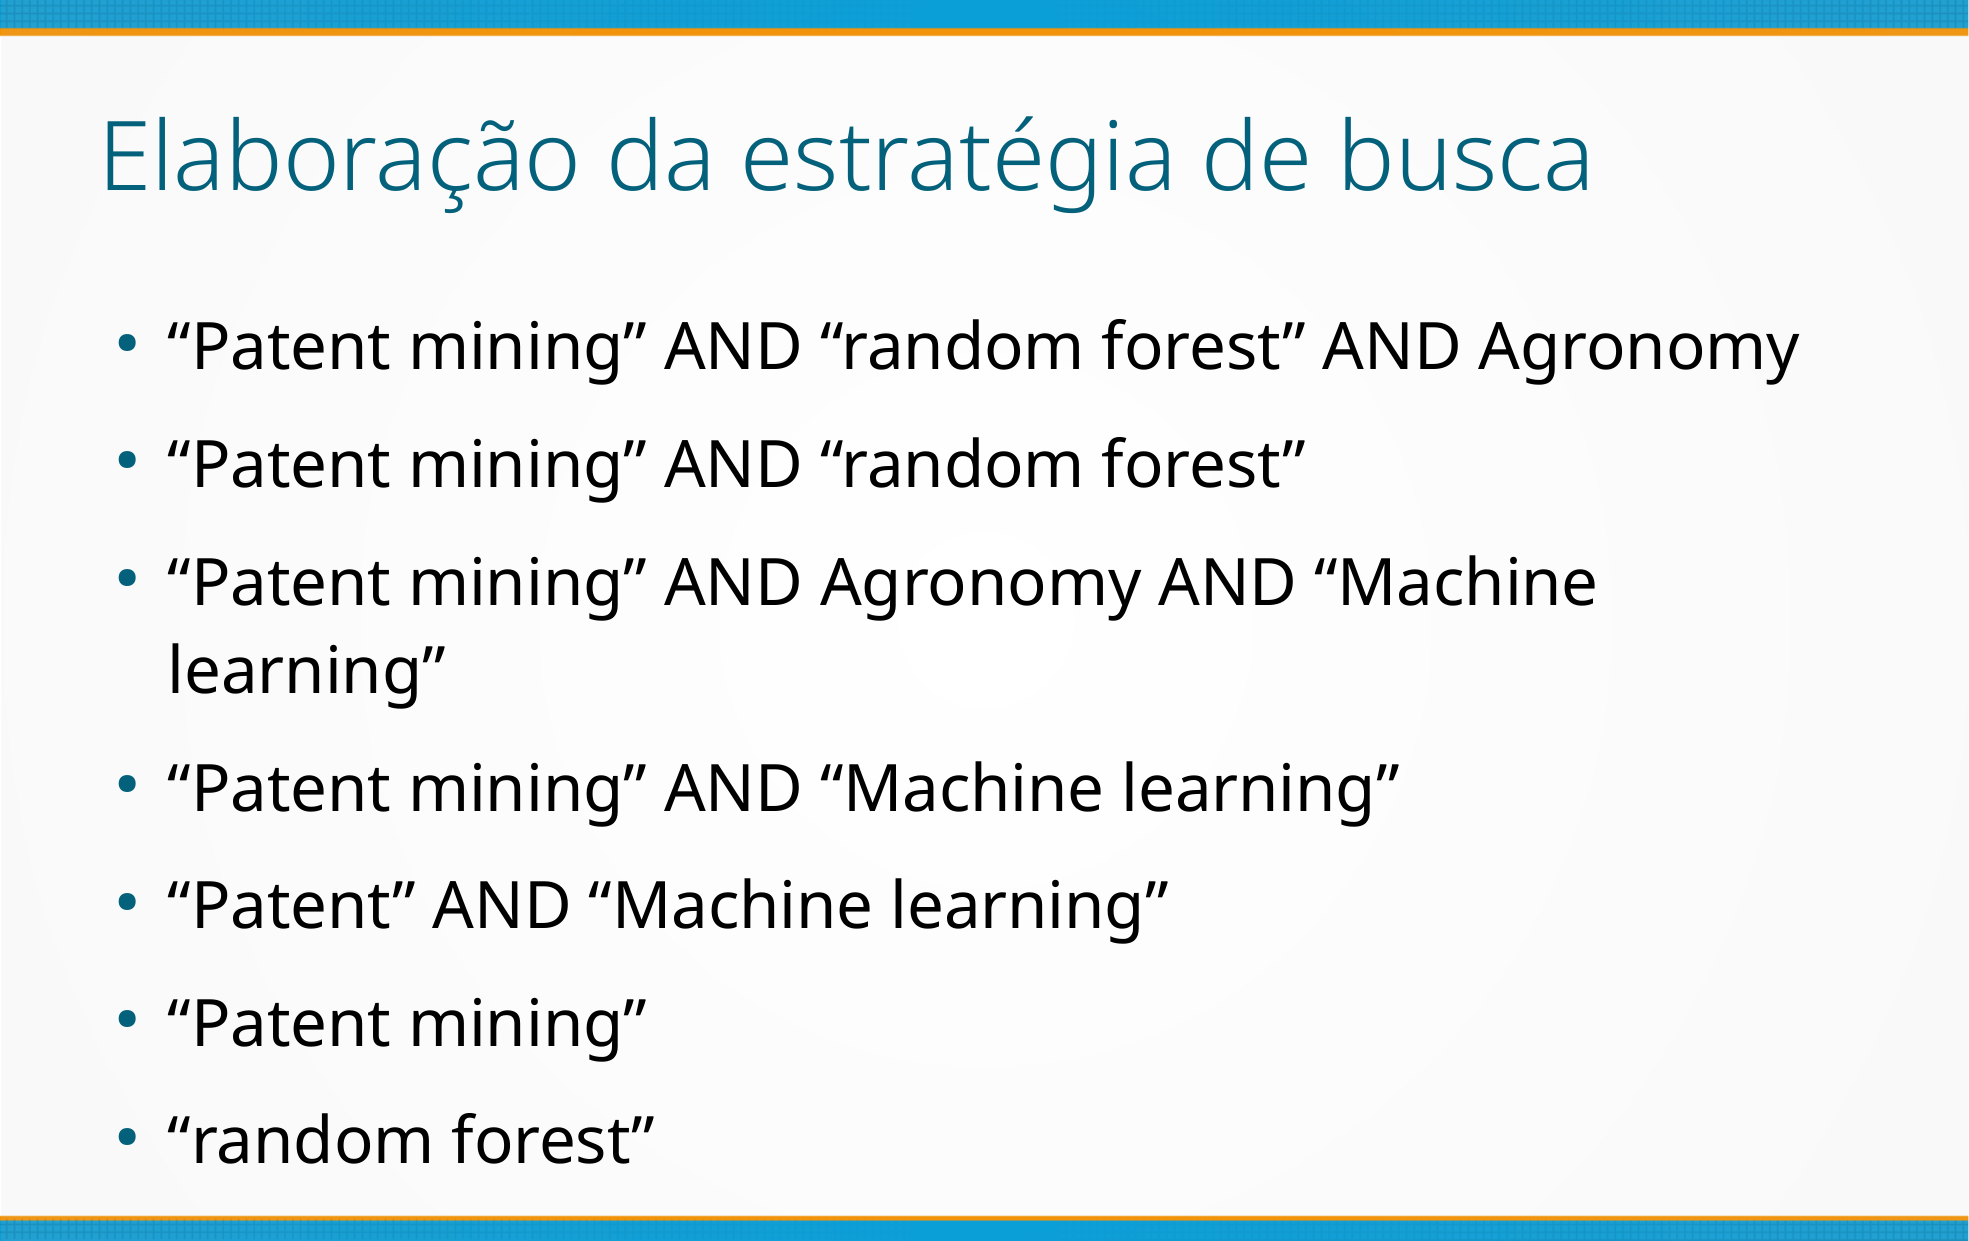

# Elaboração da estratégia de busca
“Patent mining” AND “random forest” AND Agronomy
“Patent mining” AND “random forest”
“Patent mining” AND Agronomy AND “Machine learning”
“Patent mining” AND “Machine learning”
“Patent” AND “Machine learning”
“Patent mining”
“random forest”